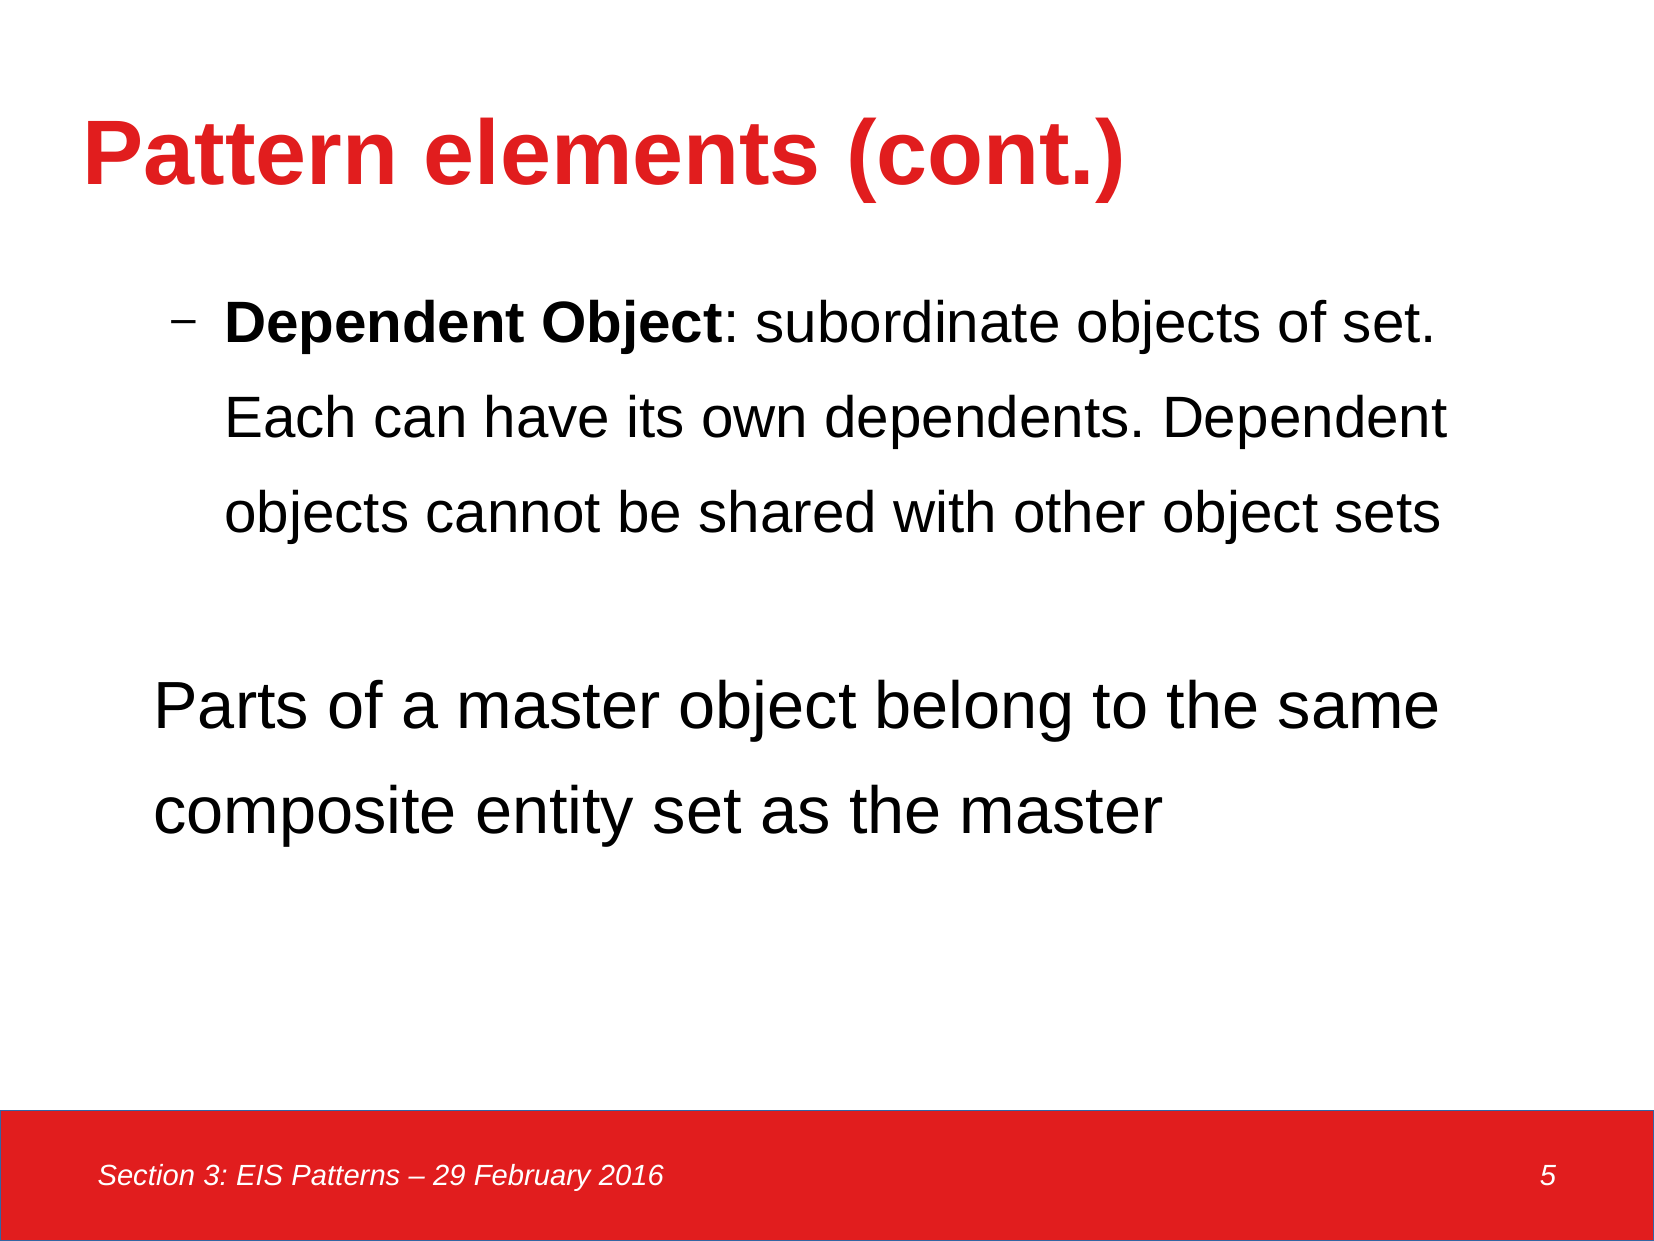

# Pattern elements (cont.)
Dependent Object: subordinate objects of set. Each can have its own dependents. Dependent objects cannot be shared with other object sets
Parts of a master object belong to the same composite entity set as the master